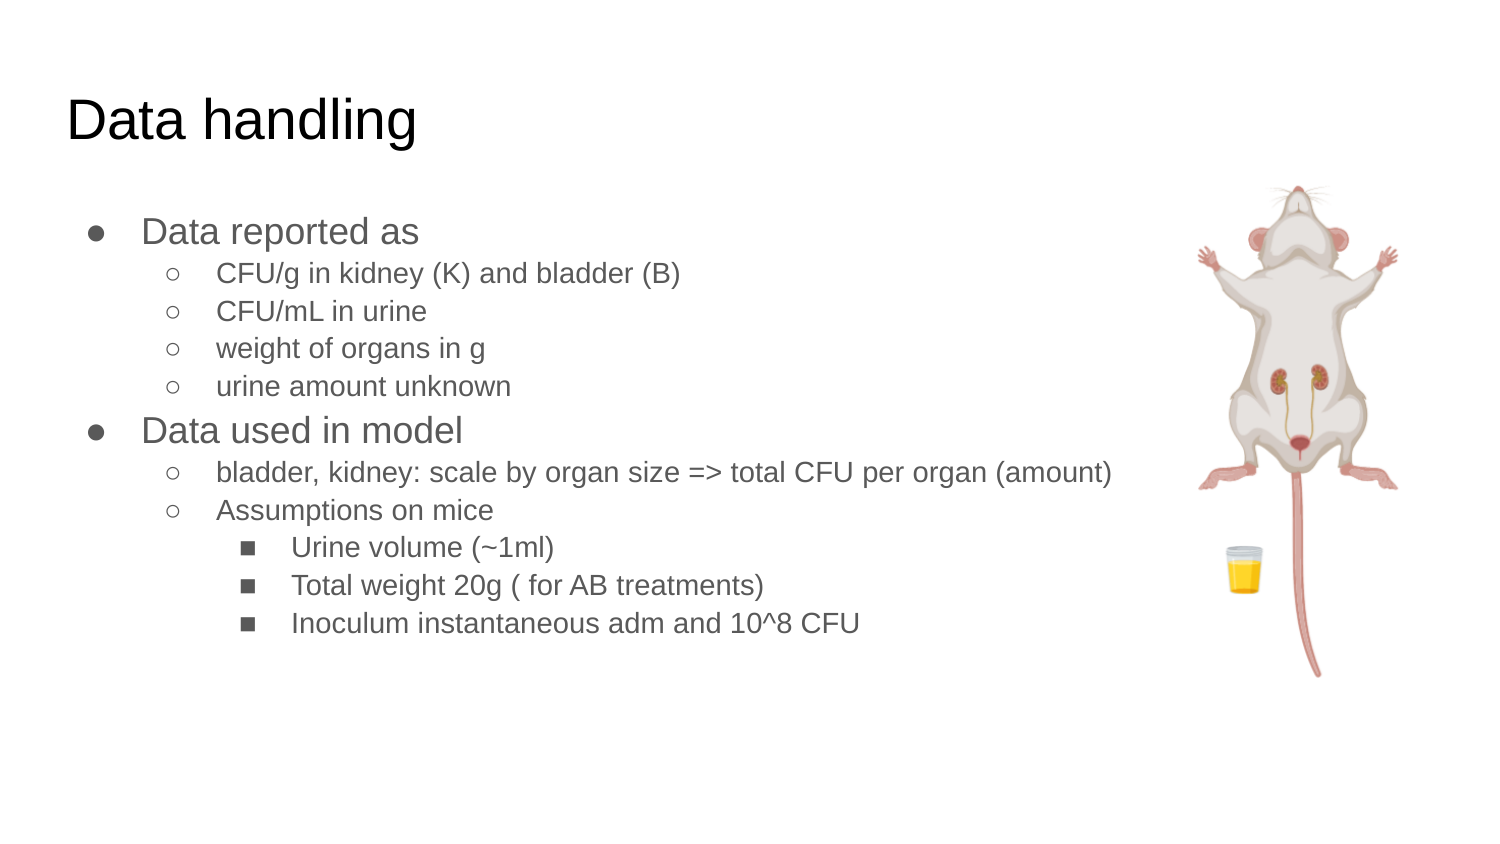

# Data handling
Data reported as
CFU/g in kidney (K) and bladder (B)
CFU/mL in urine
weight of organs in g
urine amount unknown
Data used in model
bladder, kidney: scale by organ size => total CFU per organ (amount)
Assumptions on mice
Urine volume (~1ml)
Total weight 20g ( for AB treatments)
Inoculum instantaneous adm and 10^8 CFU